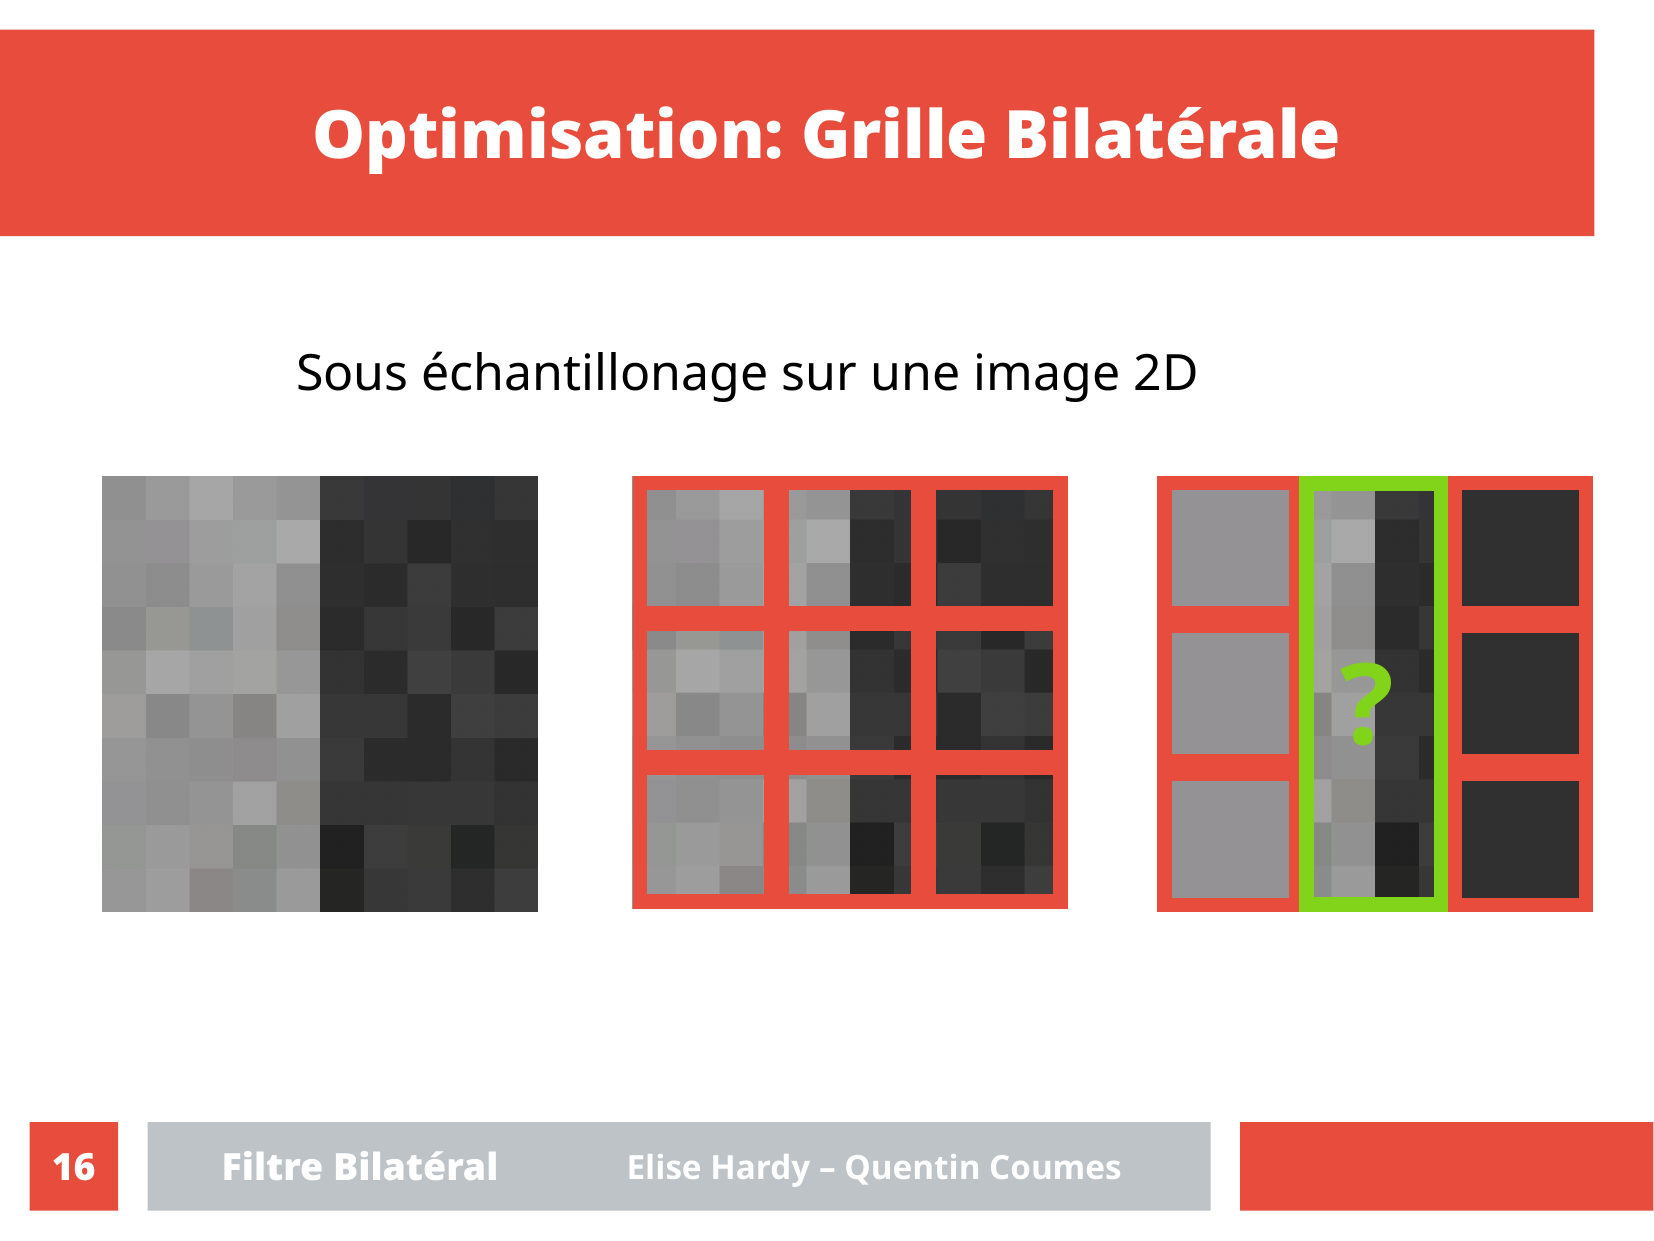

# Optimisation: Grille Bilatérale
Sous échantillonage sur une image 2D
?
16